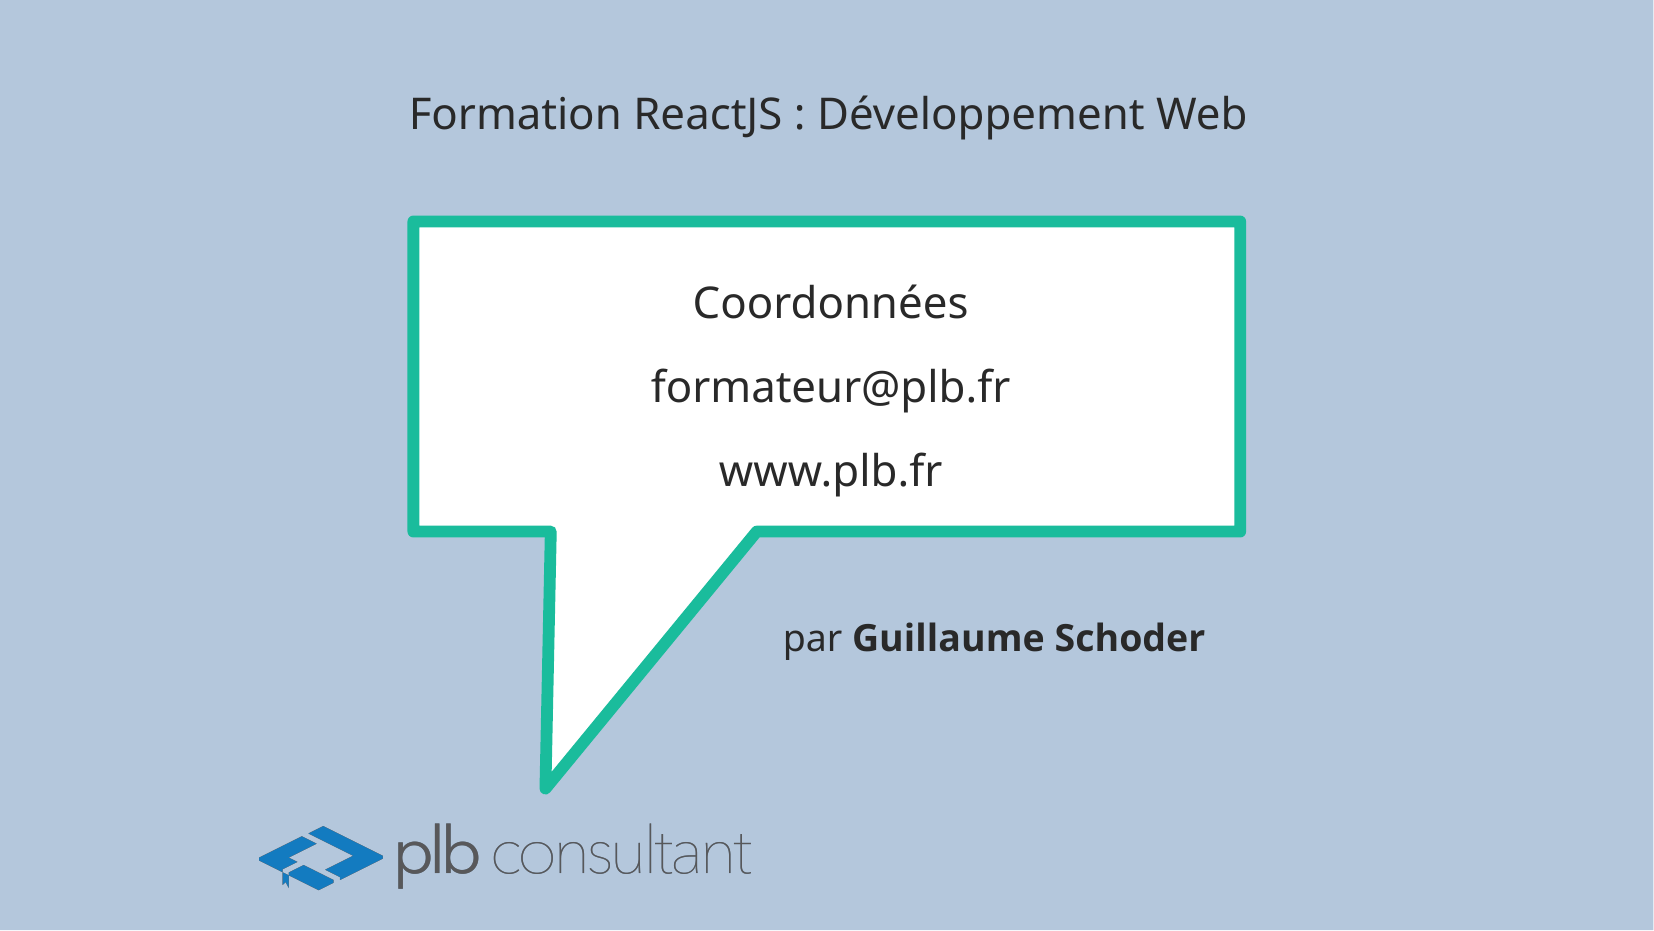

Formation ReactJS : Développement Web
Coordonnées
formateur@plb.fr
www.plb.fr
par Guillaume Schoder